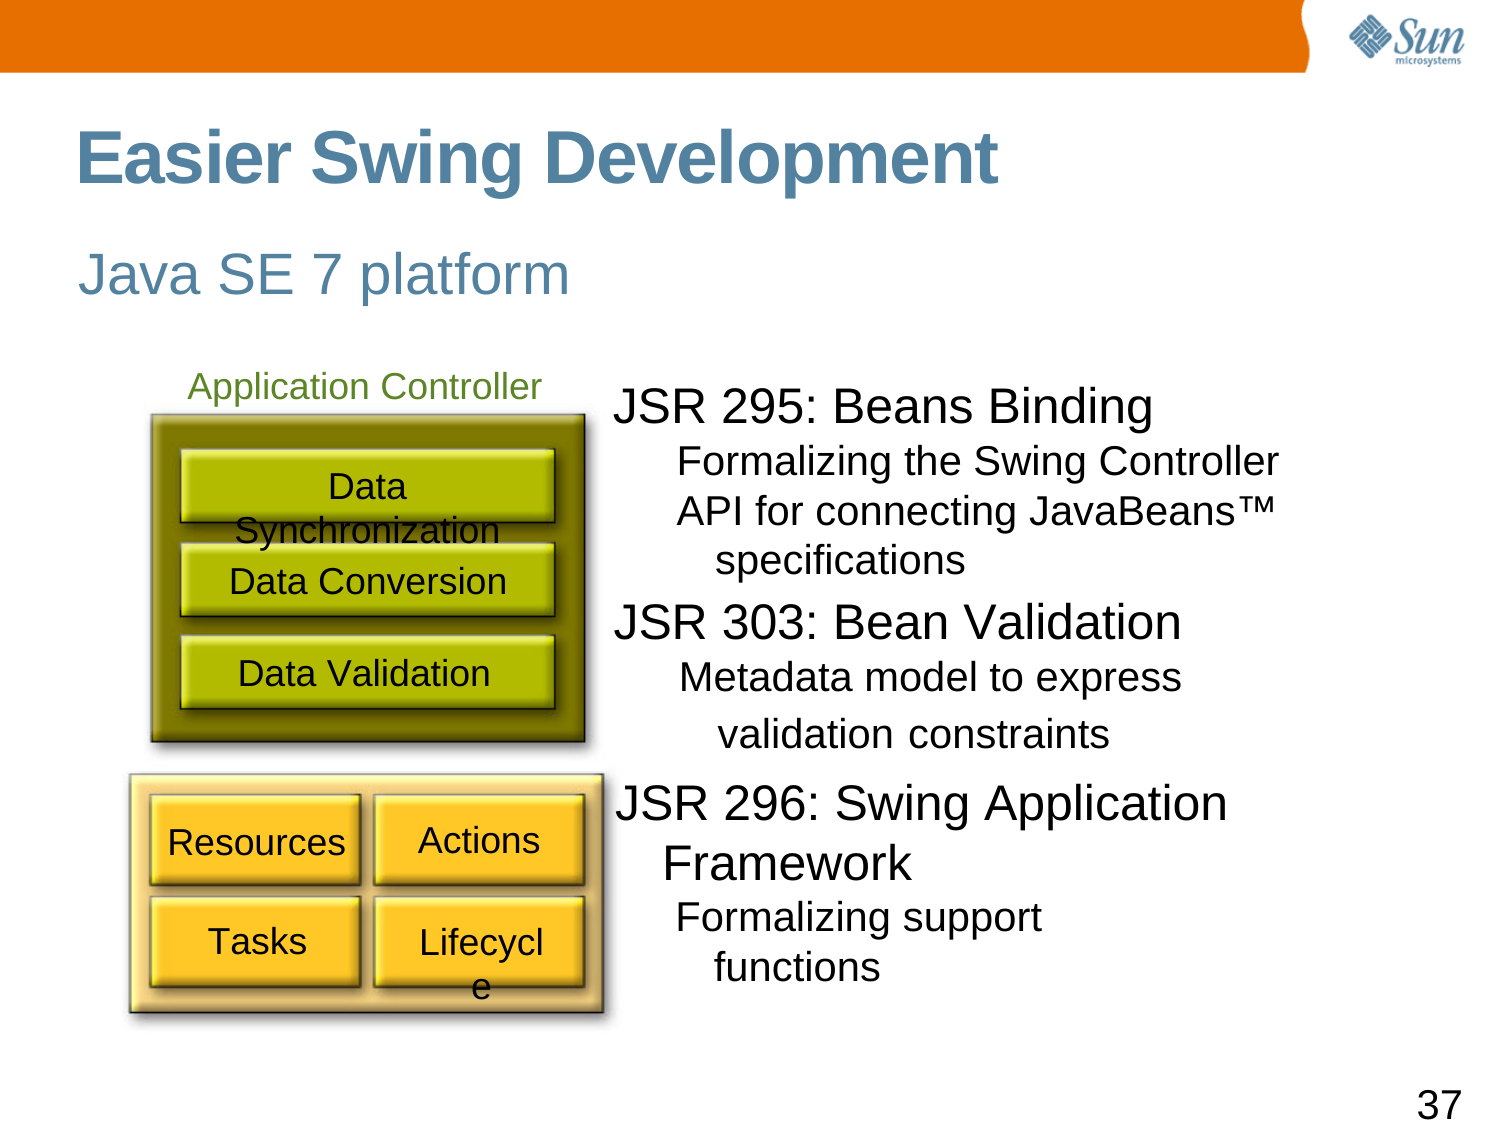

# Easier Swing Development
Java SE 7 platform
Application Controller
JSR 295: Beans Binding
Formalizing the Swing Controller
API for connecting JavaBeans™ specifications
Data Synchronization
Data Conversion
JSR 303: Bean Validation
Metadata model to express validation constraints
Data Validation
JSR 296: Swing Application Framework
Formalizing support
functions
Actions
Resources
Tasks
Lifecycle